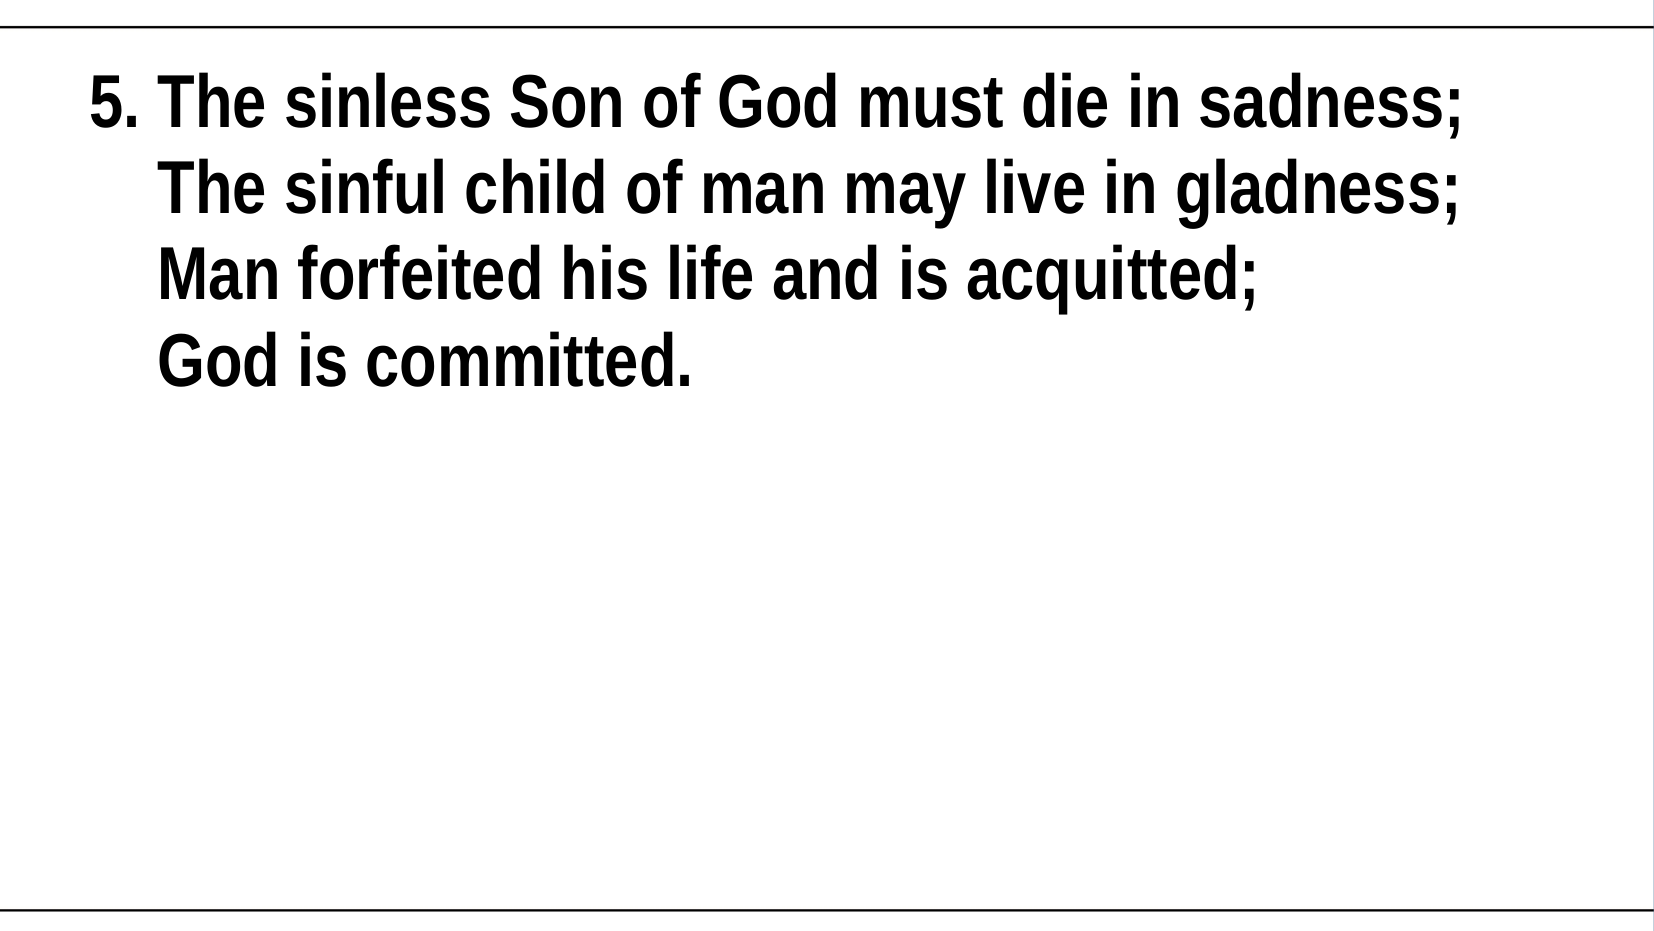

5. The sinless Son of God must die in sadness;
 The sinful child of man may live in gladness;
 Man forfeited his life and is acquitted;
 God is committed.